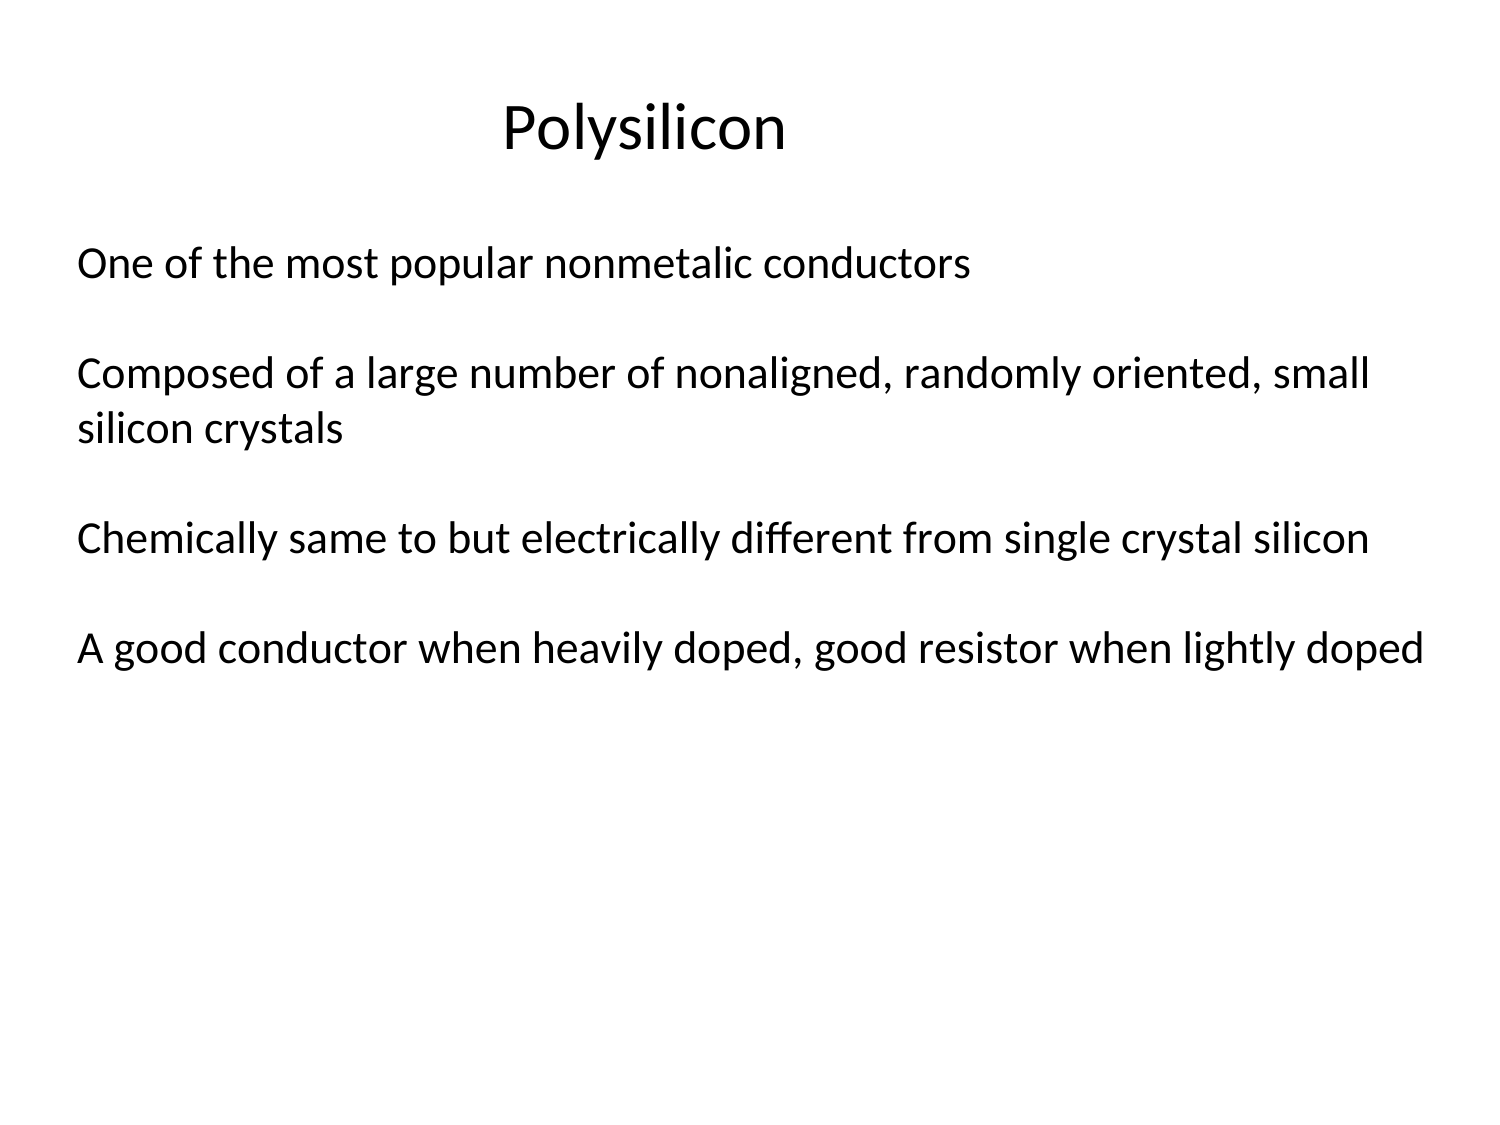

Polysilicon
One of the most popular nonmetalic conductors
Composed of a large number of nonaligned, randomly oriented, small silicon crystals
Chemically same to but electrically different from single crystal silicon
A good conductor when heavily doped, good resistor when lightly doped